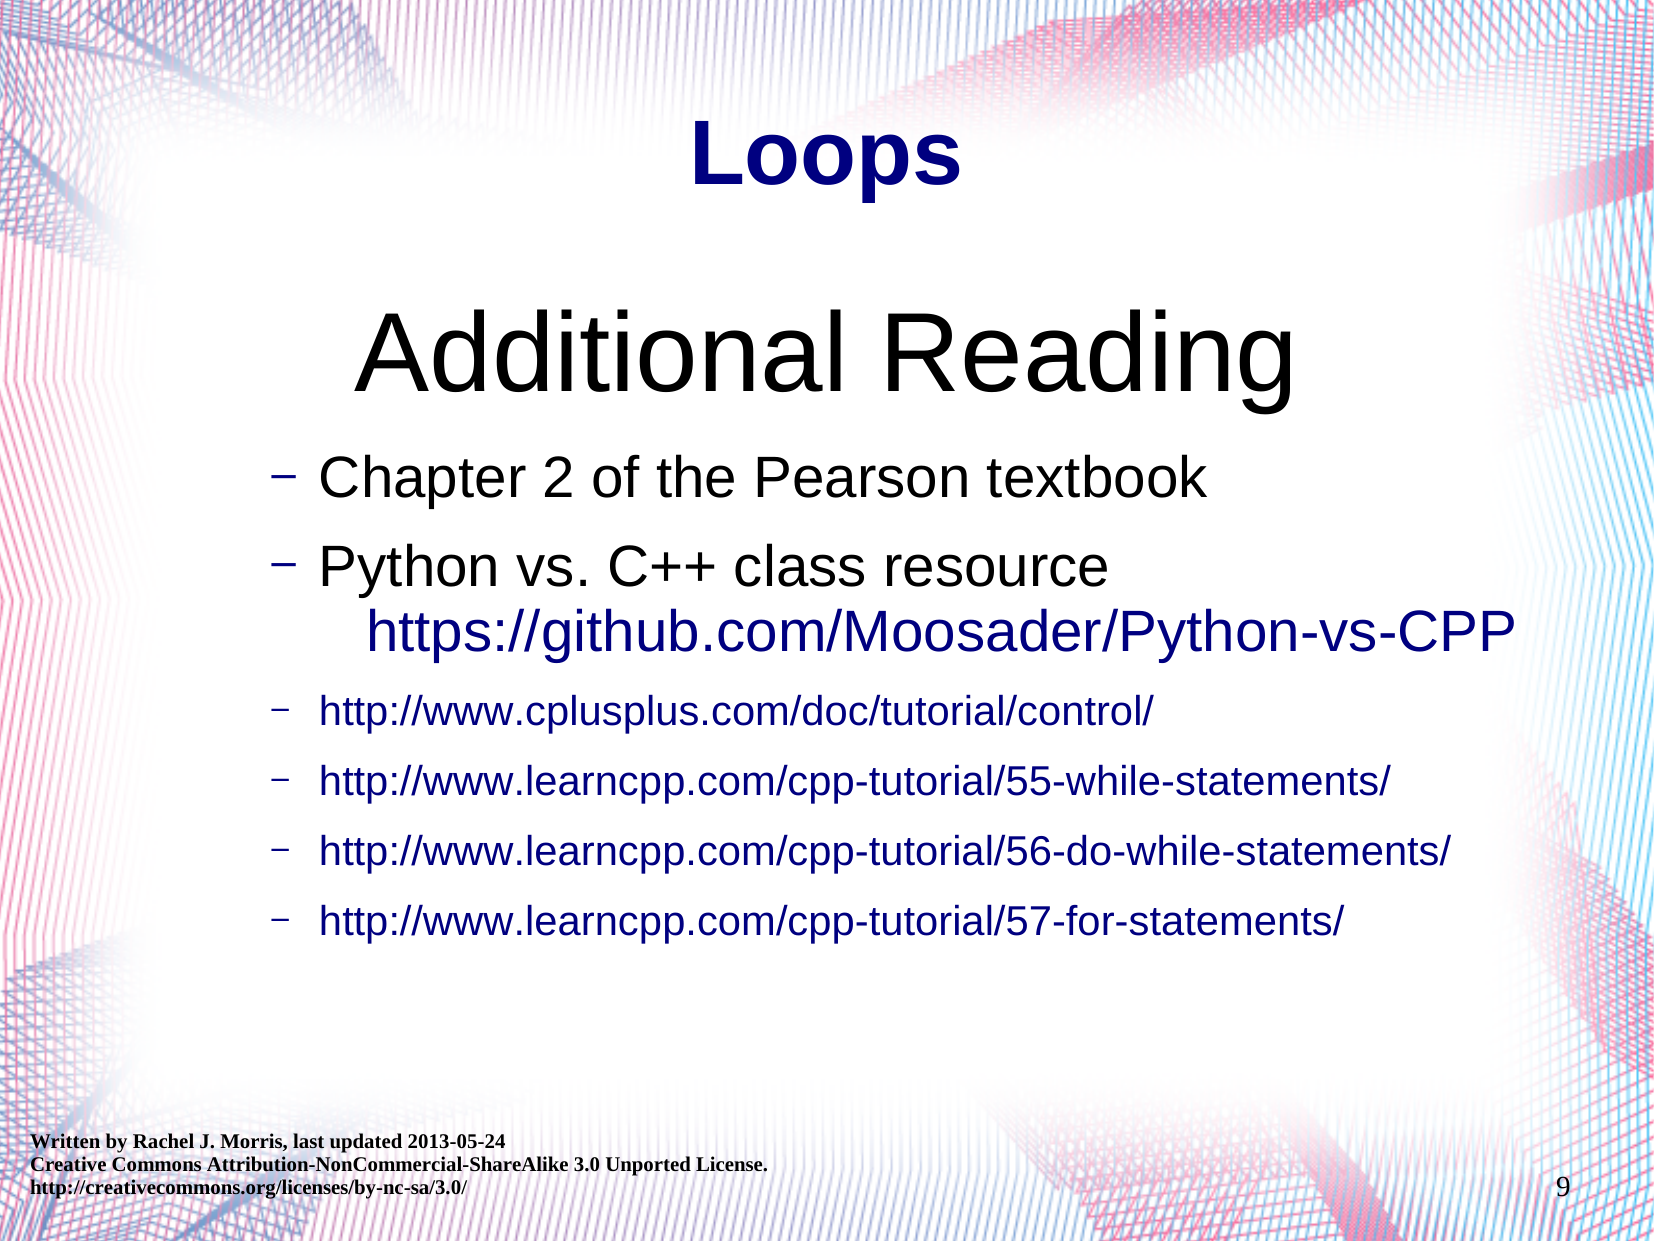

# Loops
Additional Reading
Chapter 2 of the Pearson textbook
Python vs. C++ class resource
https://github.com/Moosader/Python-vs-CPP
http://www.cplusplus.com/doc/tutorial/control/
http://www.learncpp.com/cpp-tutorial/55-while-statements/
http://www.learncpp.com/cpp-tutorial/56-do-while-statements/
http://www.learncpp.com/cpp-tutorial/57-for-statements/
9